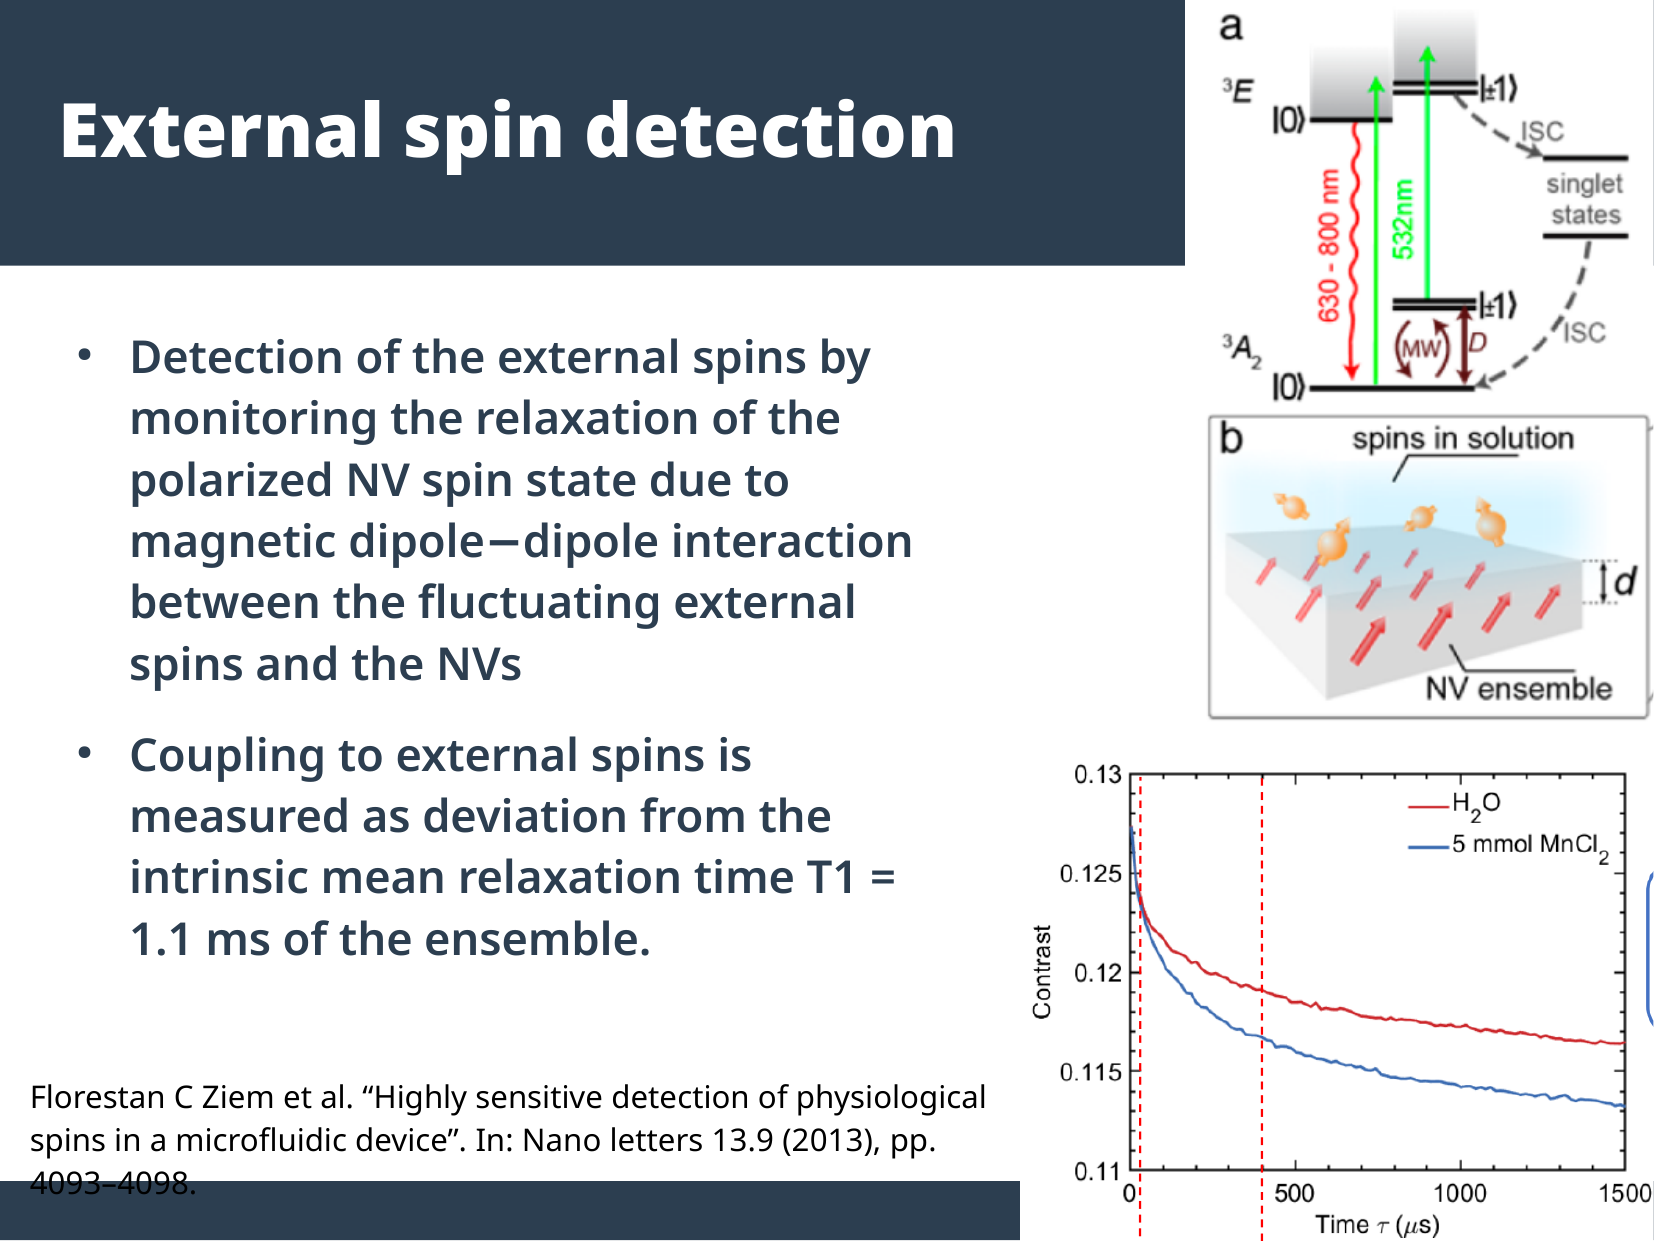

# External spin detection
Detection of the external spins by monitoring the relaxation of the polarized NV spin state due to magnetic dipole−dipole interaction between the fluctuating external spins and the NVs
Coupling to external spins is measured as deviation from the intrinsic mean relaxation time T1 = 1.1 ms of the ensemble.
Florestan C Ziem et al. “Highly sensitive detection of physiological spins in a microfluidic device”. In: Nano letters 13.9 (2013), pp. 4093–4098.
5